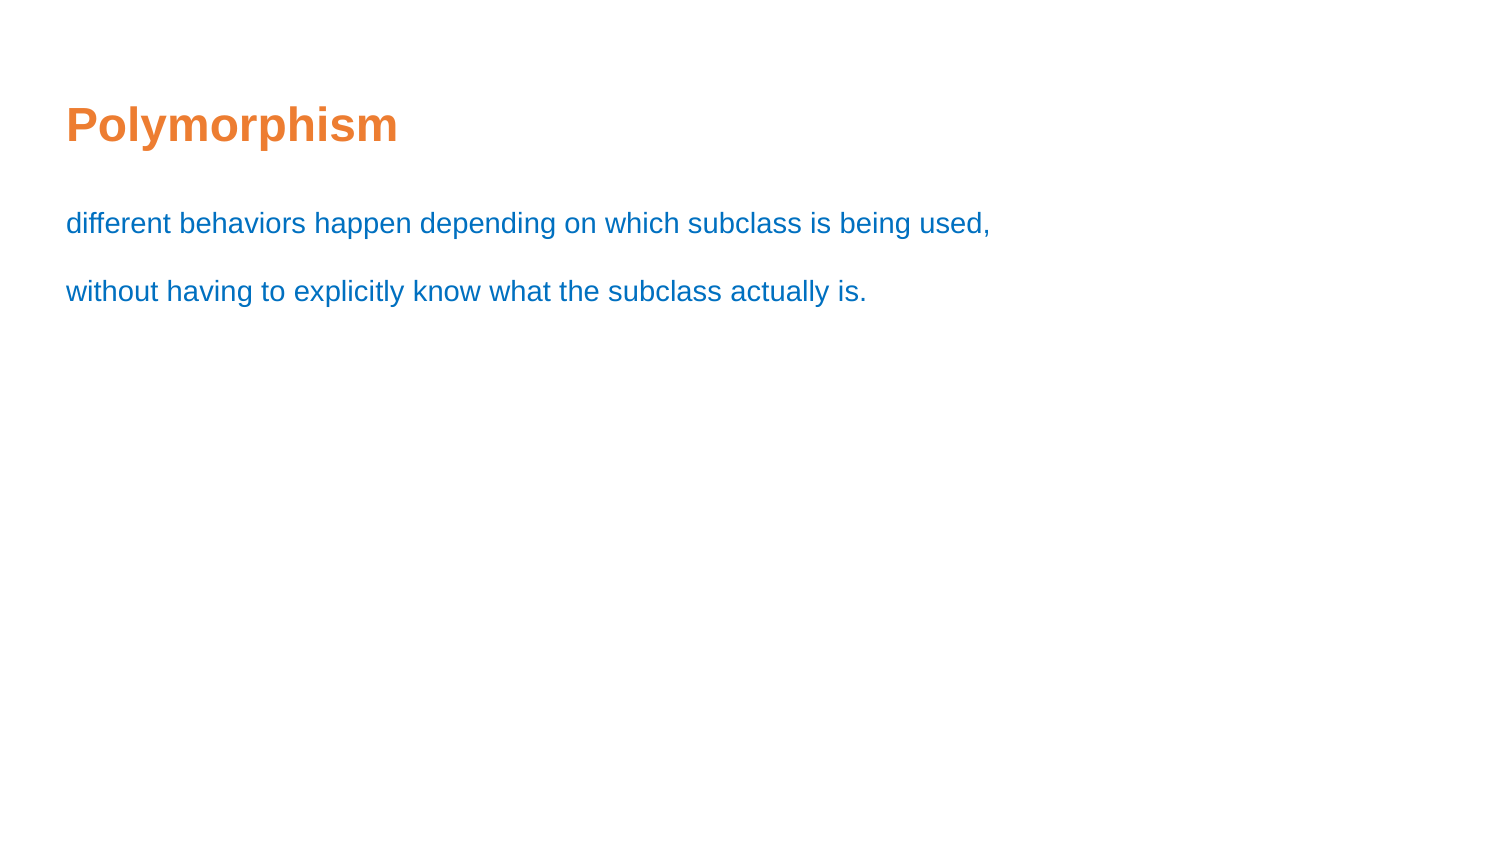

# Polymorphism
different behaviors happen depending on which subclass is being used,
without having to explicitly know what the subclass actually is.